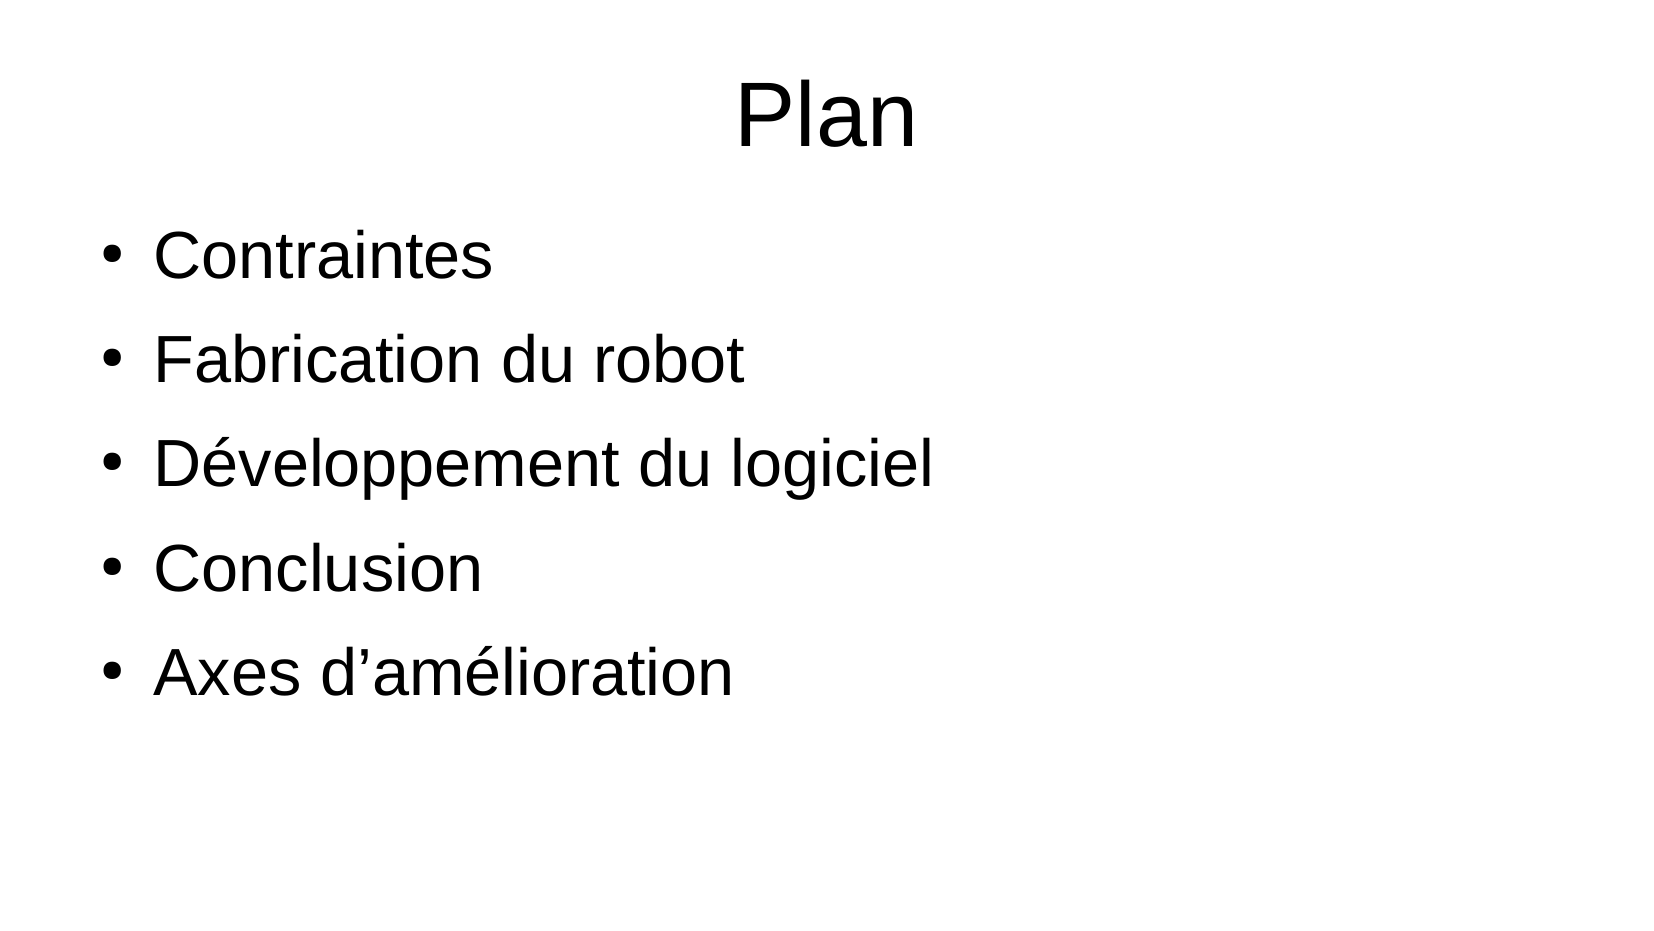

# Plan
Contraintes
Fabrication du robot
Développement du logiciel
Conclusion
Axes d’amélioration